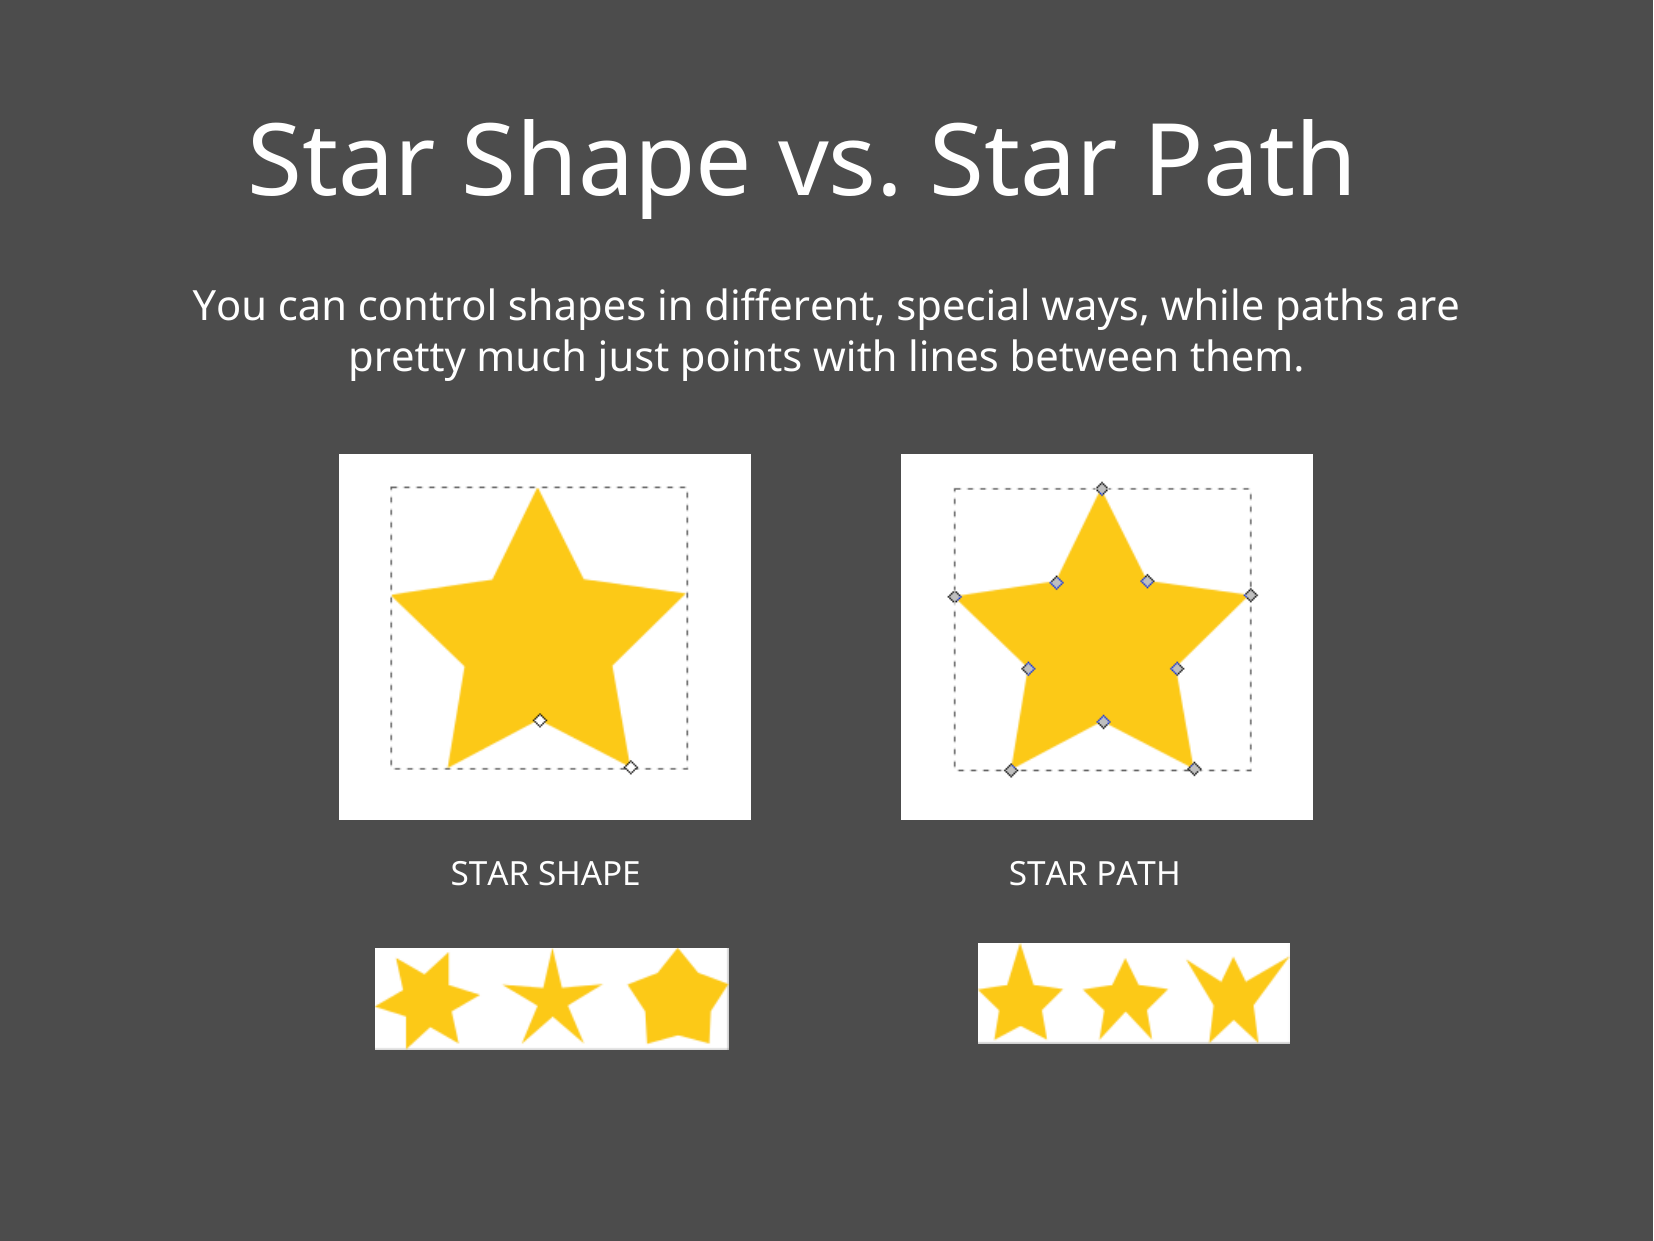

# Star Shape vs. Star Path
You can control shapes in different, special ways, while paths are pretty much just points with lines between them.
STAR SHAPE
STAR PATH